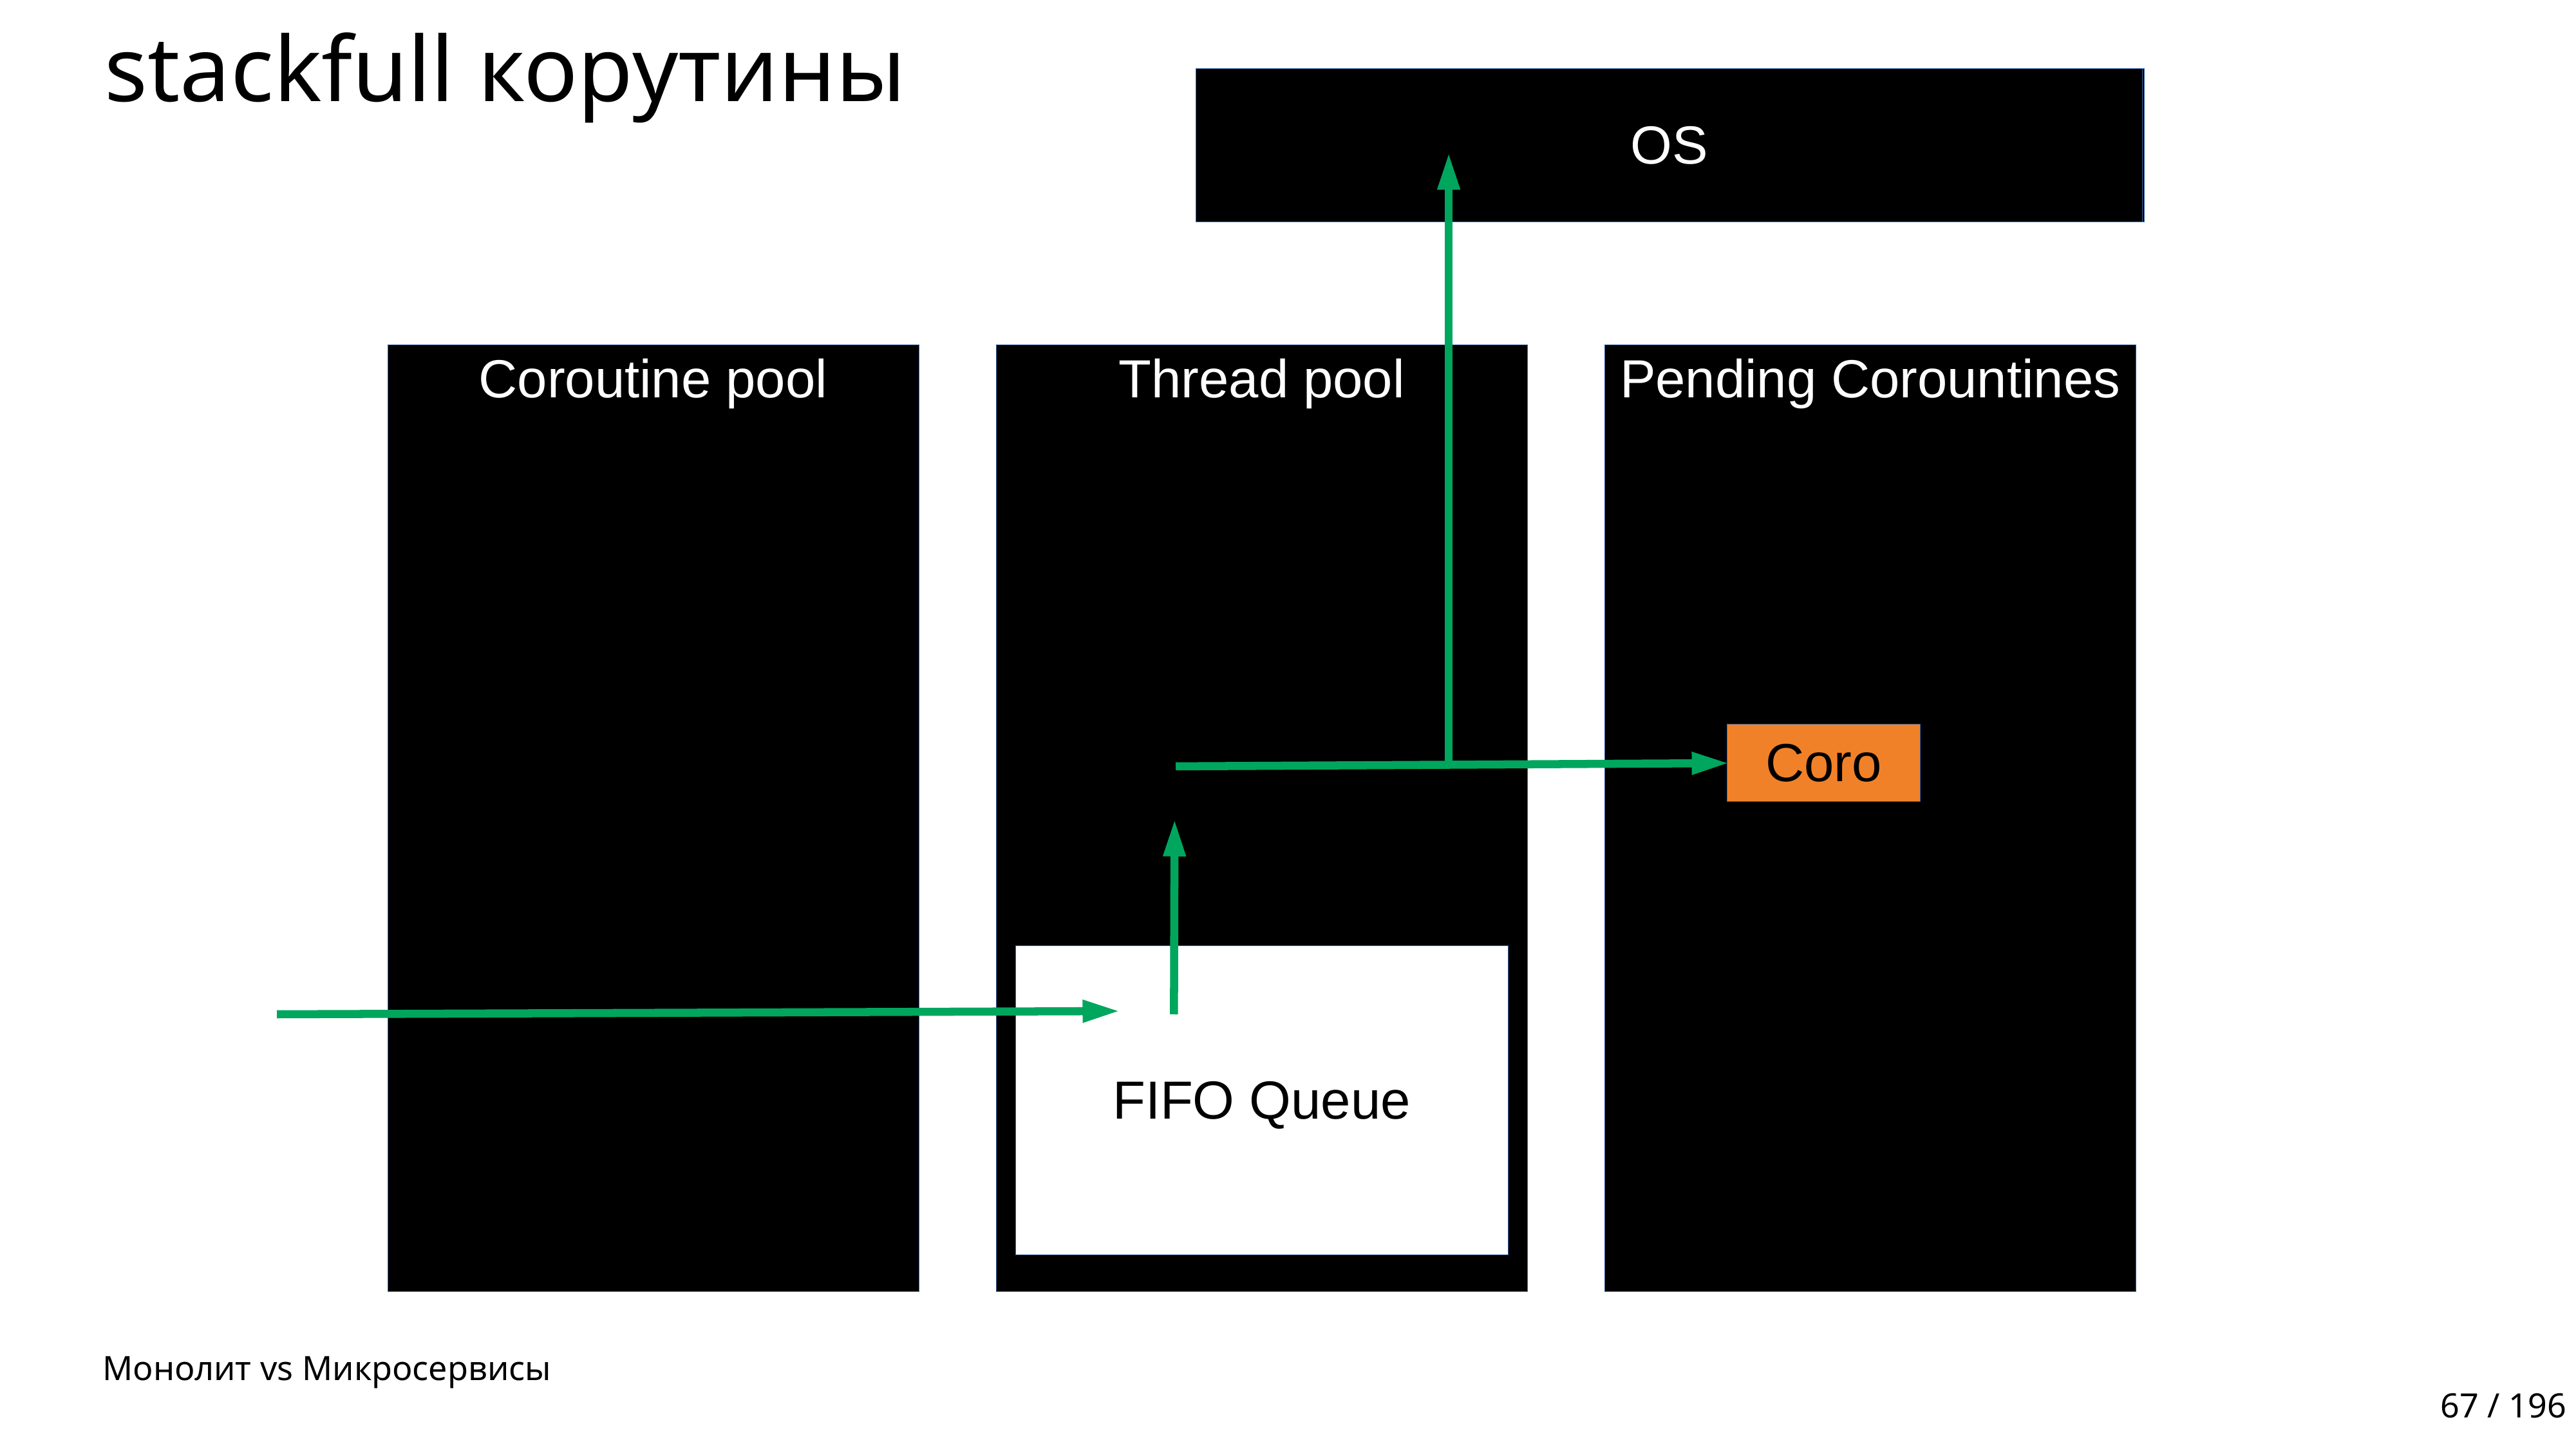

stackfull корутины
OS
OS
Coroutine pool
Thread pool
Pending Corountines
Coro
FIFO Queue
# Монолит vs Микросервисы